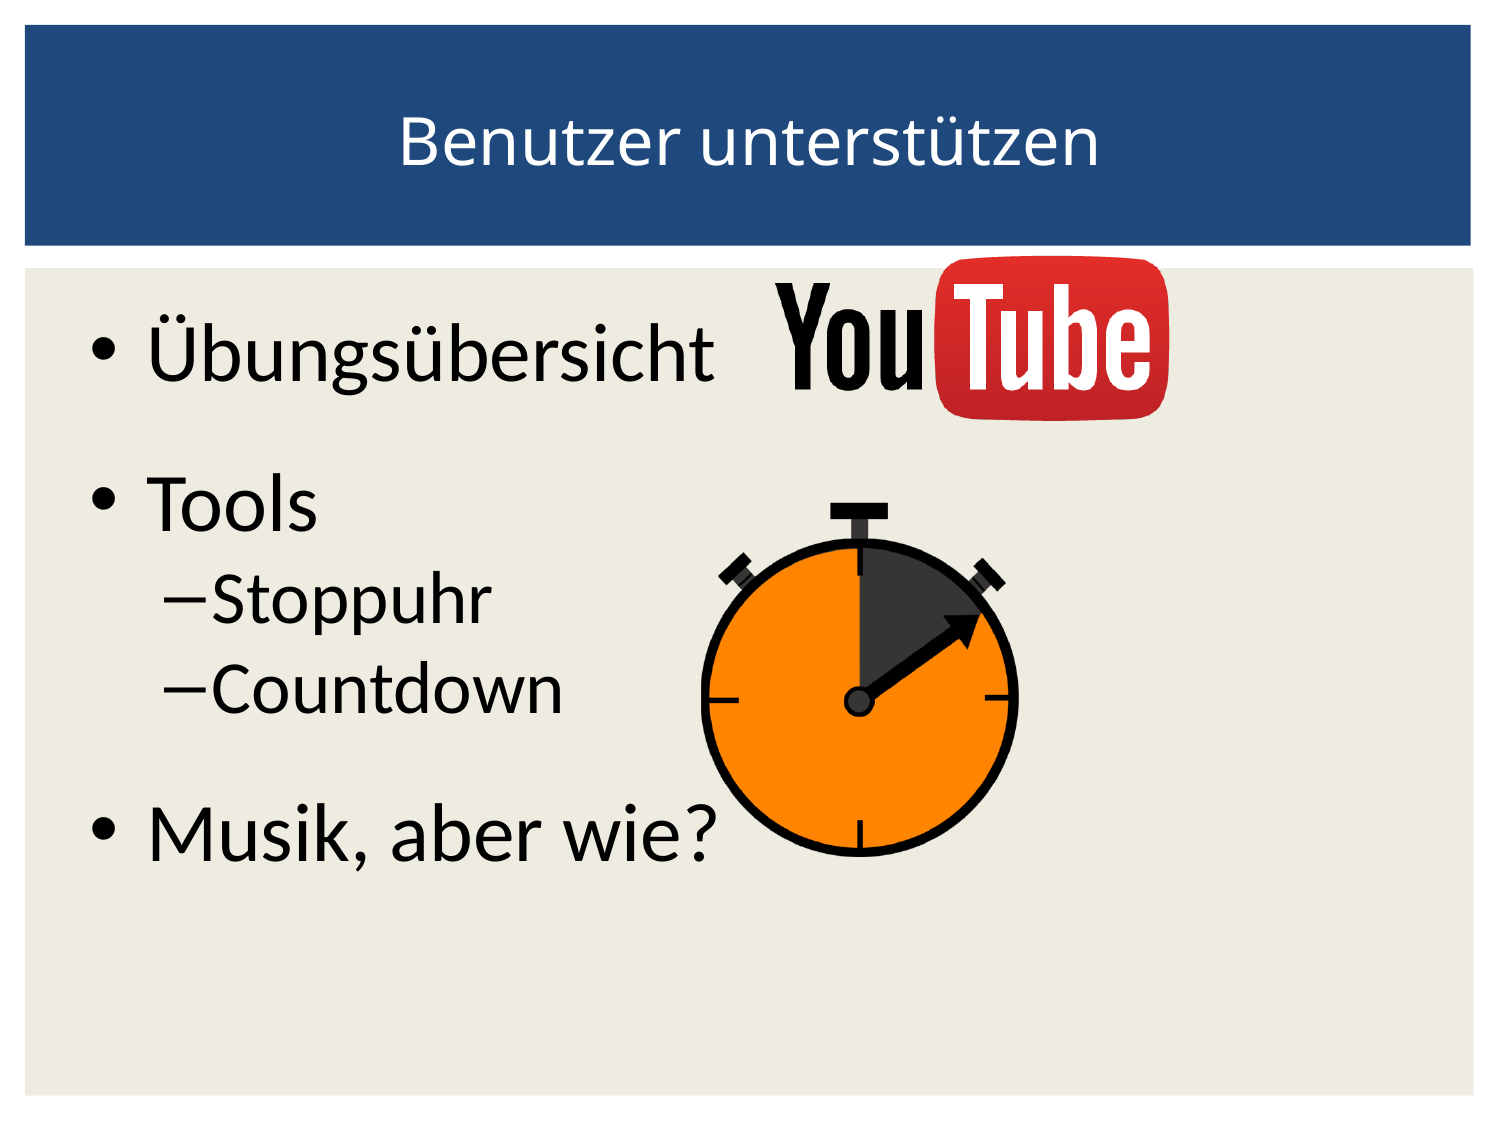

Benutzer unterstützen
Übungsübersicht
Tools
Stoppuhr
Countdown
Musik, aber wie?